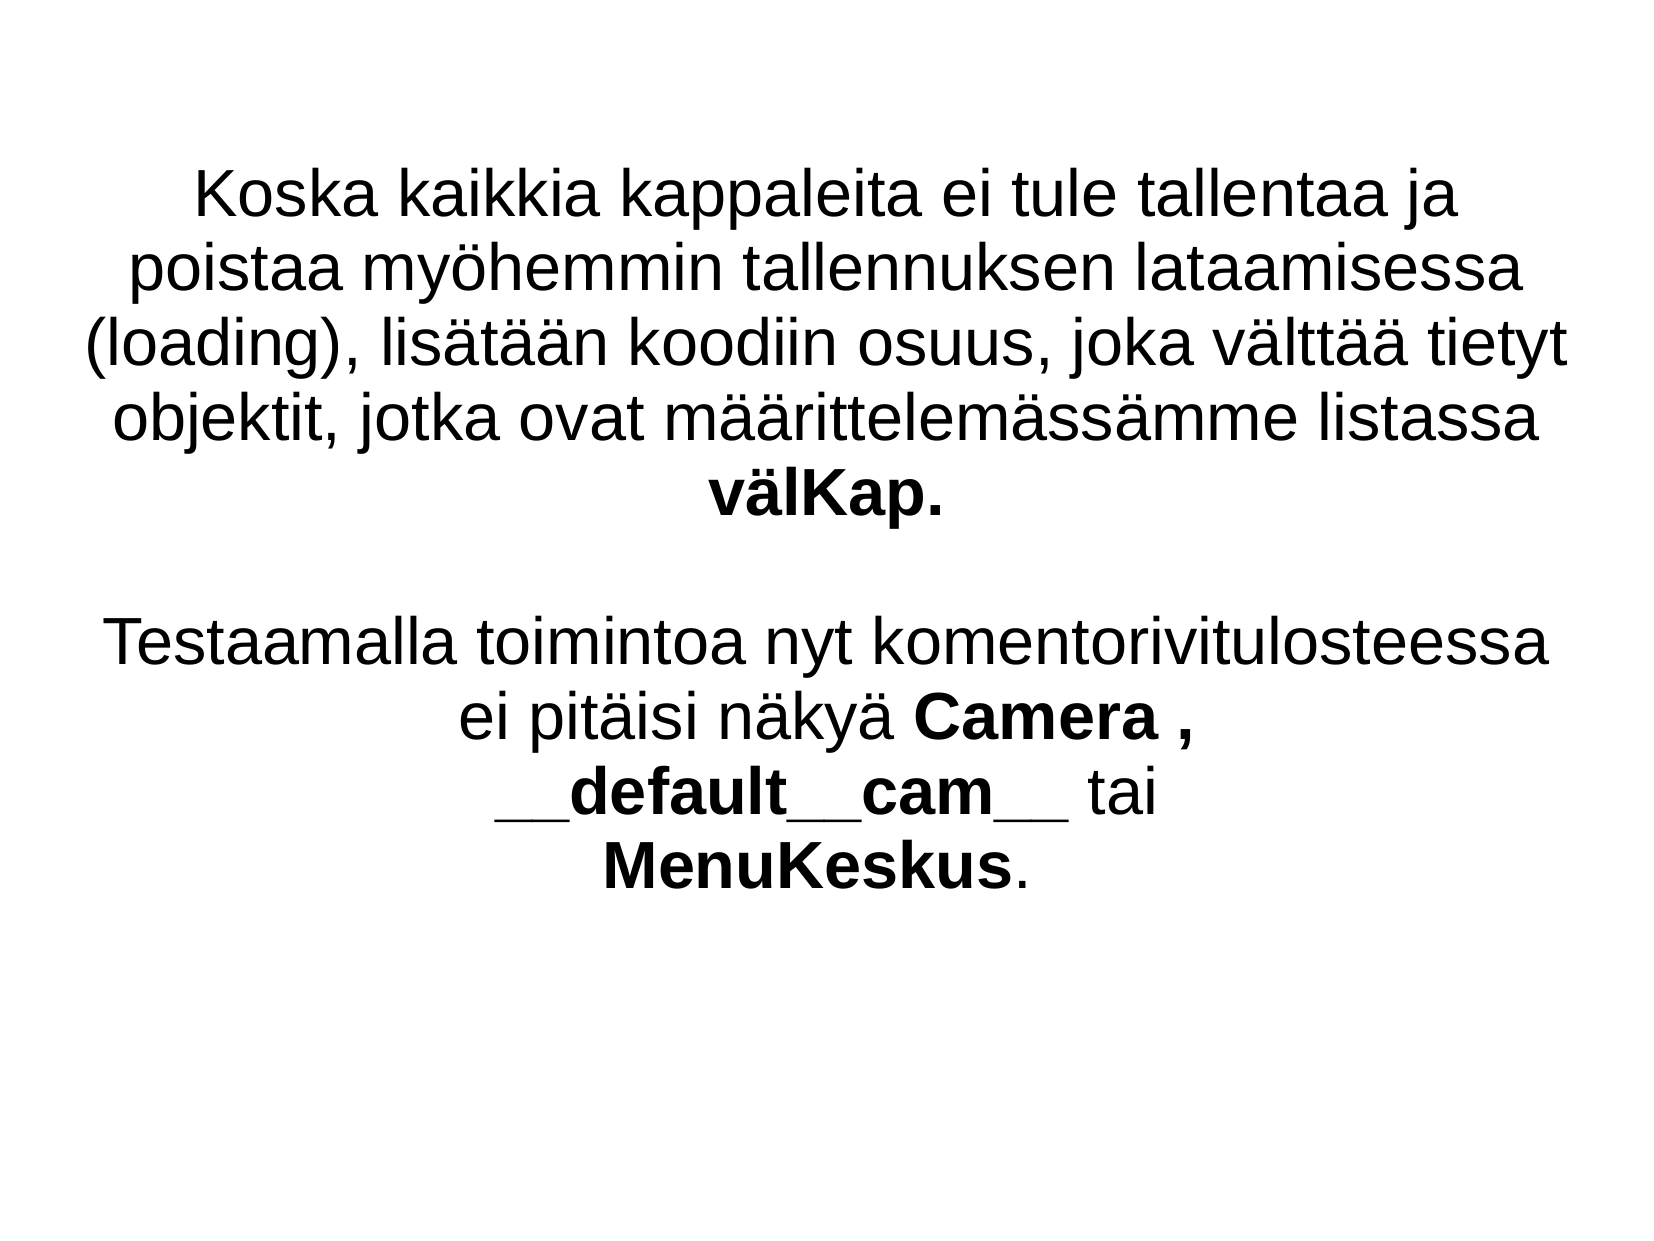

# Koska kaikkia kappaleita ei tule tallentaa ja poistaa myöhemmin tallennuksen lataamisessa (loading), lisätään koodiin osuus, joka välttää tietyt objektit, jotka ovat määrittelemässämme listassa välKap.
Testaamalla toimintoa nyt komentorivitulosteessa ei pitäisi näkyä Camera ,
 __default__cam__ tai
MenuKeskus.